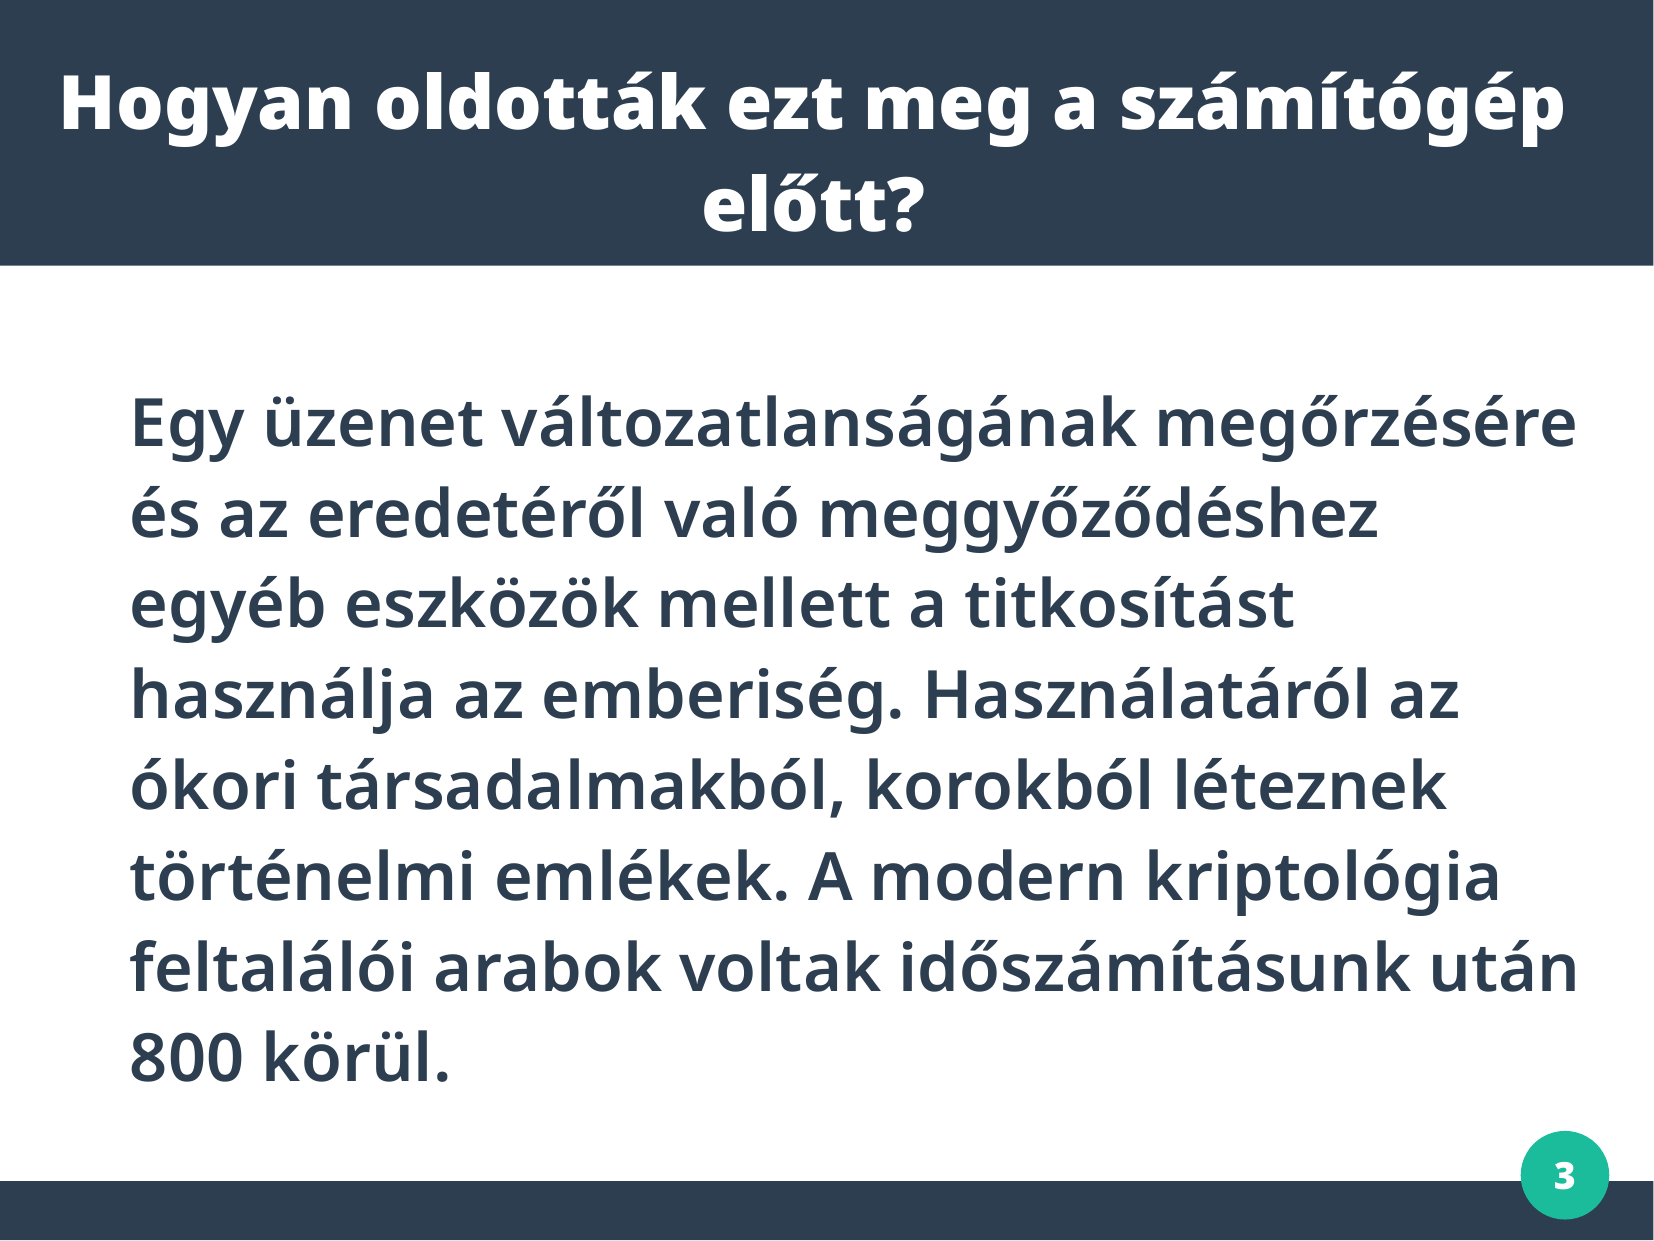

# Hogyan oldották ezt meg a számítógép előtt?
Egy üzenet változatlanságának megőrzésére és az eredetéről való meggyőződéshez egyéb eszközök mellett a titkosítást használja az emberiség. Használatáról az ókori társadalmakból, korokból léteznek történelmi emlékek. A modern kriptológia feltalálói arabok voltak időszámításunk után 800 körül.
3